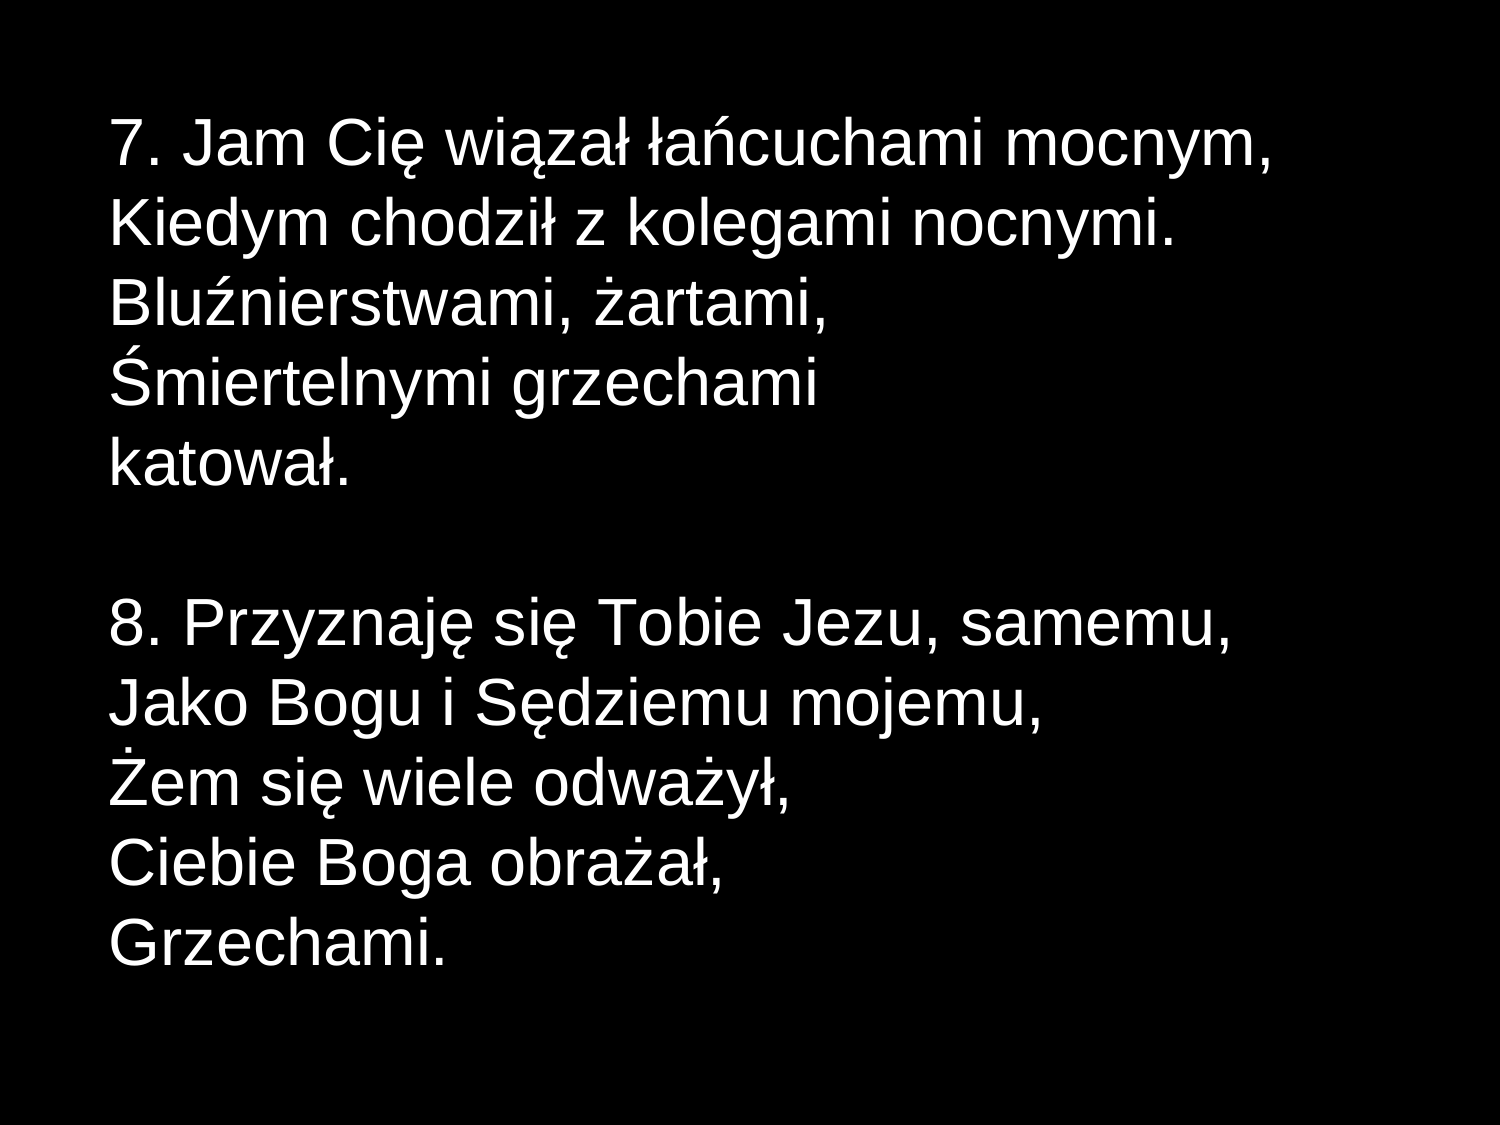

7. Jam Cię wiązał łańcuchami mocnym,
Kiedym chodził z kolegami nocnymi.
Bluźnierstwami, żartami,
Śmiertelnymi grzechami
katował.
8. Przyznaję się Tobie Jezu, samemu,
Jako Bogu i Sędziemu mojemu,
Żem się wiele odważył,
Ciebie Boga obrażał,
Grzechami.